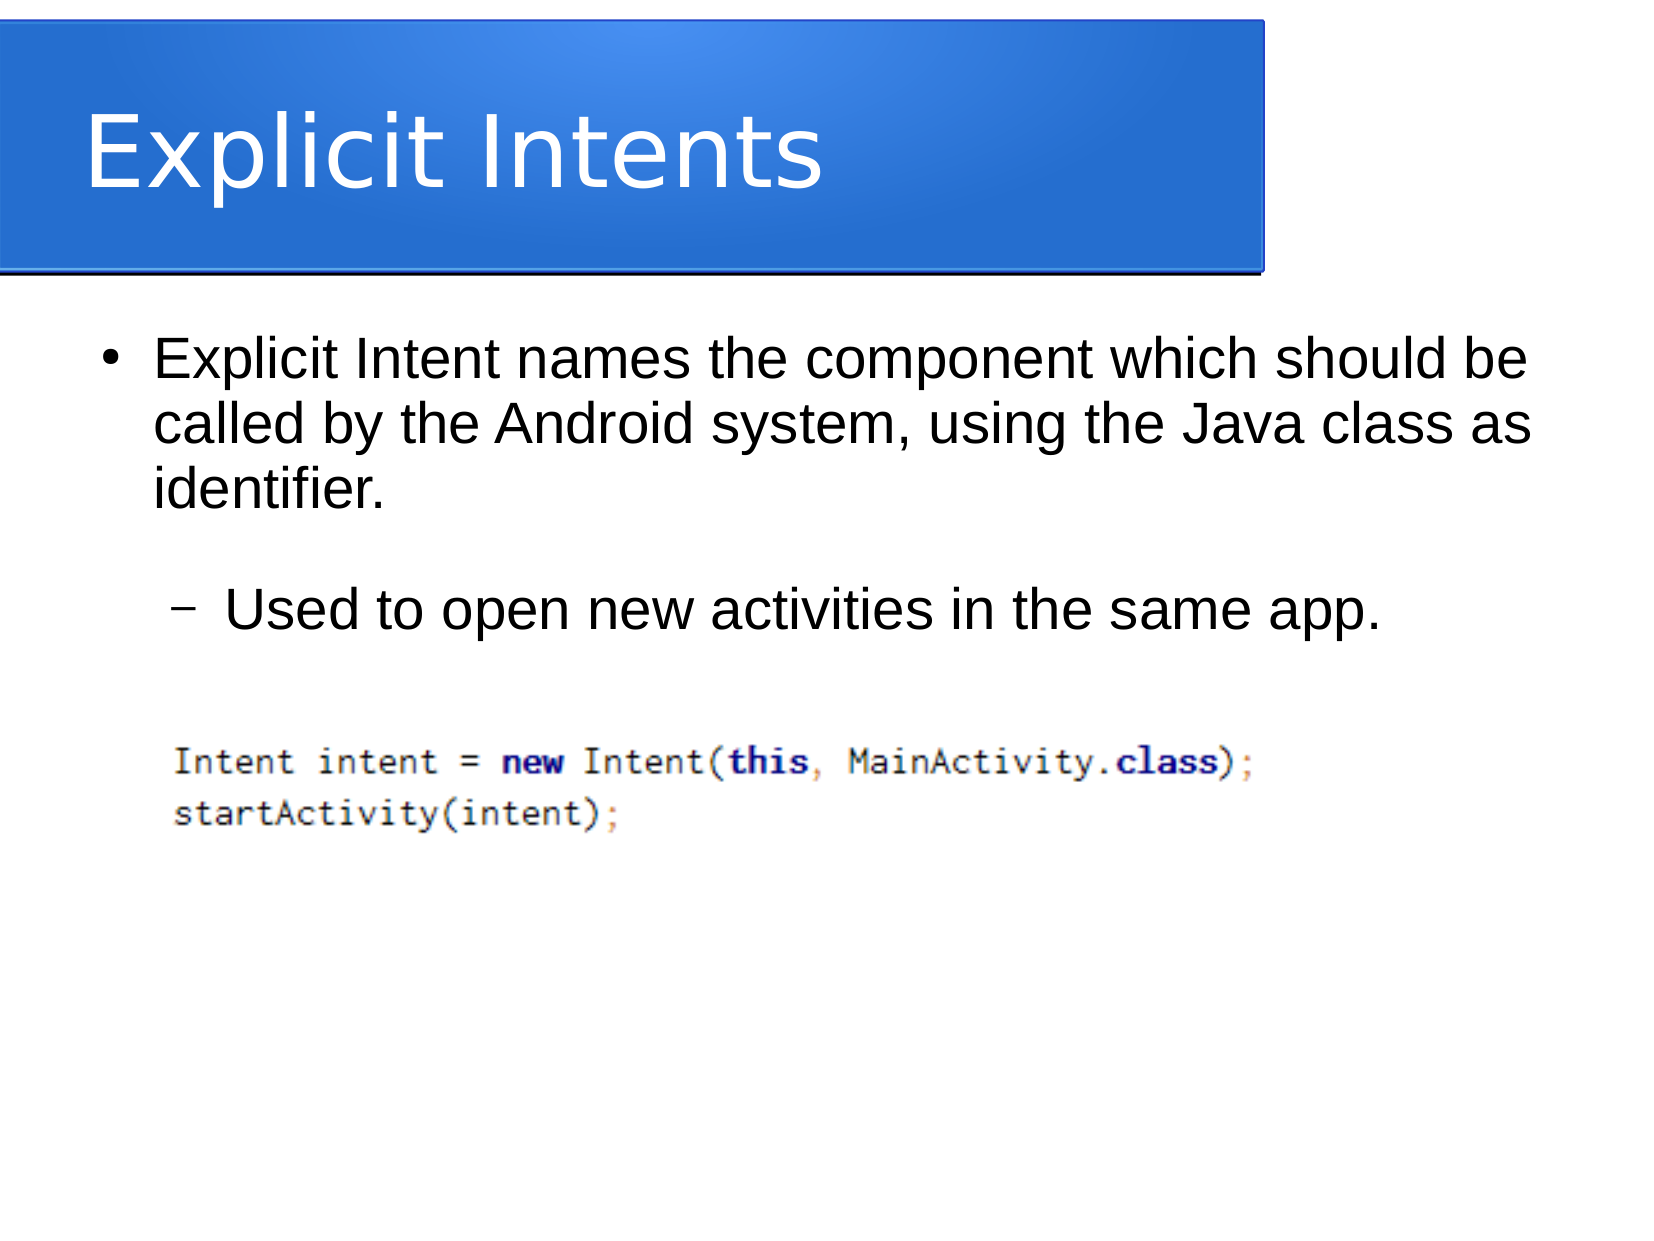

# Explicit Intents
Explicit Intent names the component which should be called by the Android system, using the Java class as identifier.
Used to open new activities in the same app.